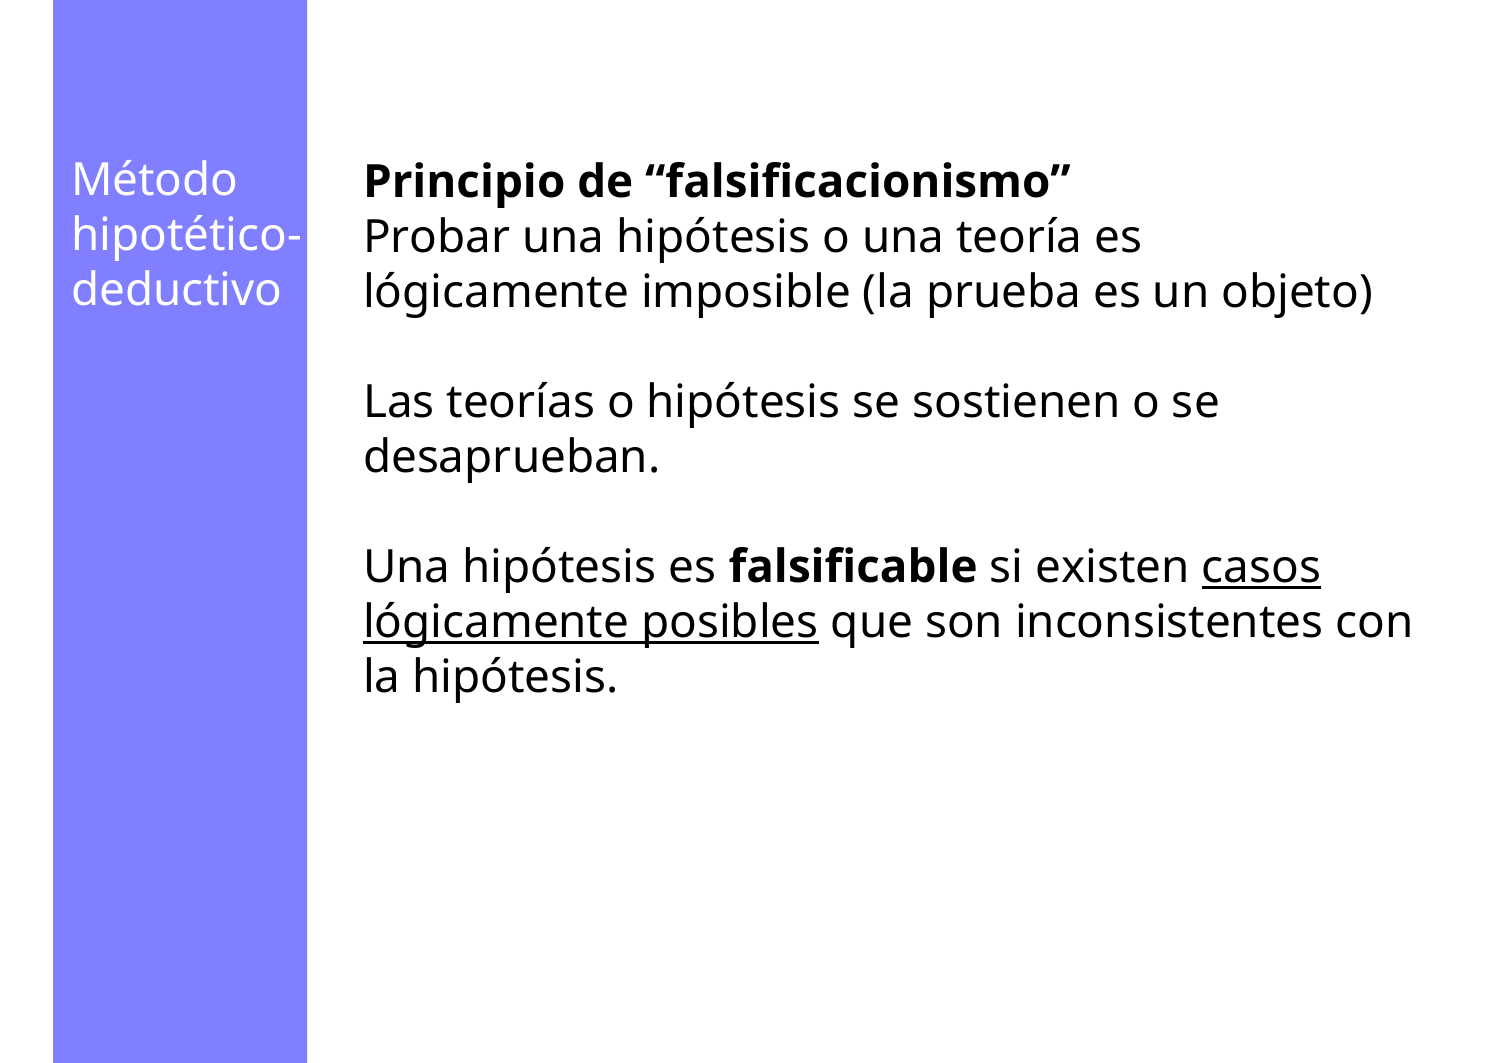

Método hipotético-deductivo
Principio de “falsificacionismo”
Probar una hipótesis o una teoría es lógicamente imposible (la prueba es un objeto)
Las teorías o hipótesis se sostienen o se desaprueban.
Una hipótesis es falsificable si existen casos lógicamente posibles que son inconsistentes con la hipótesis.